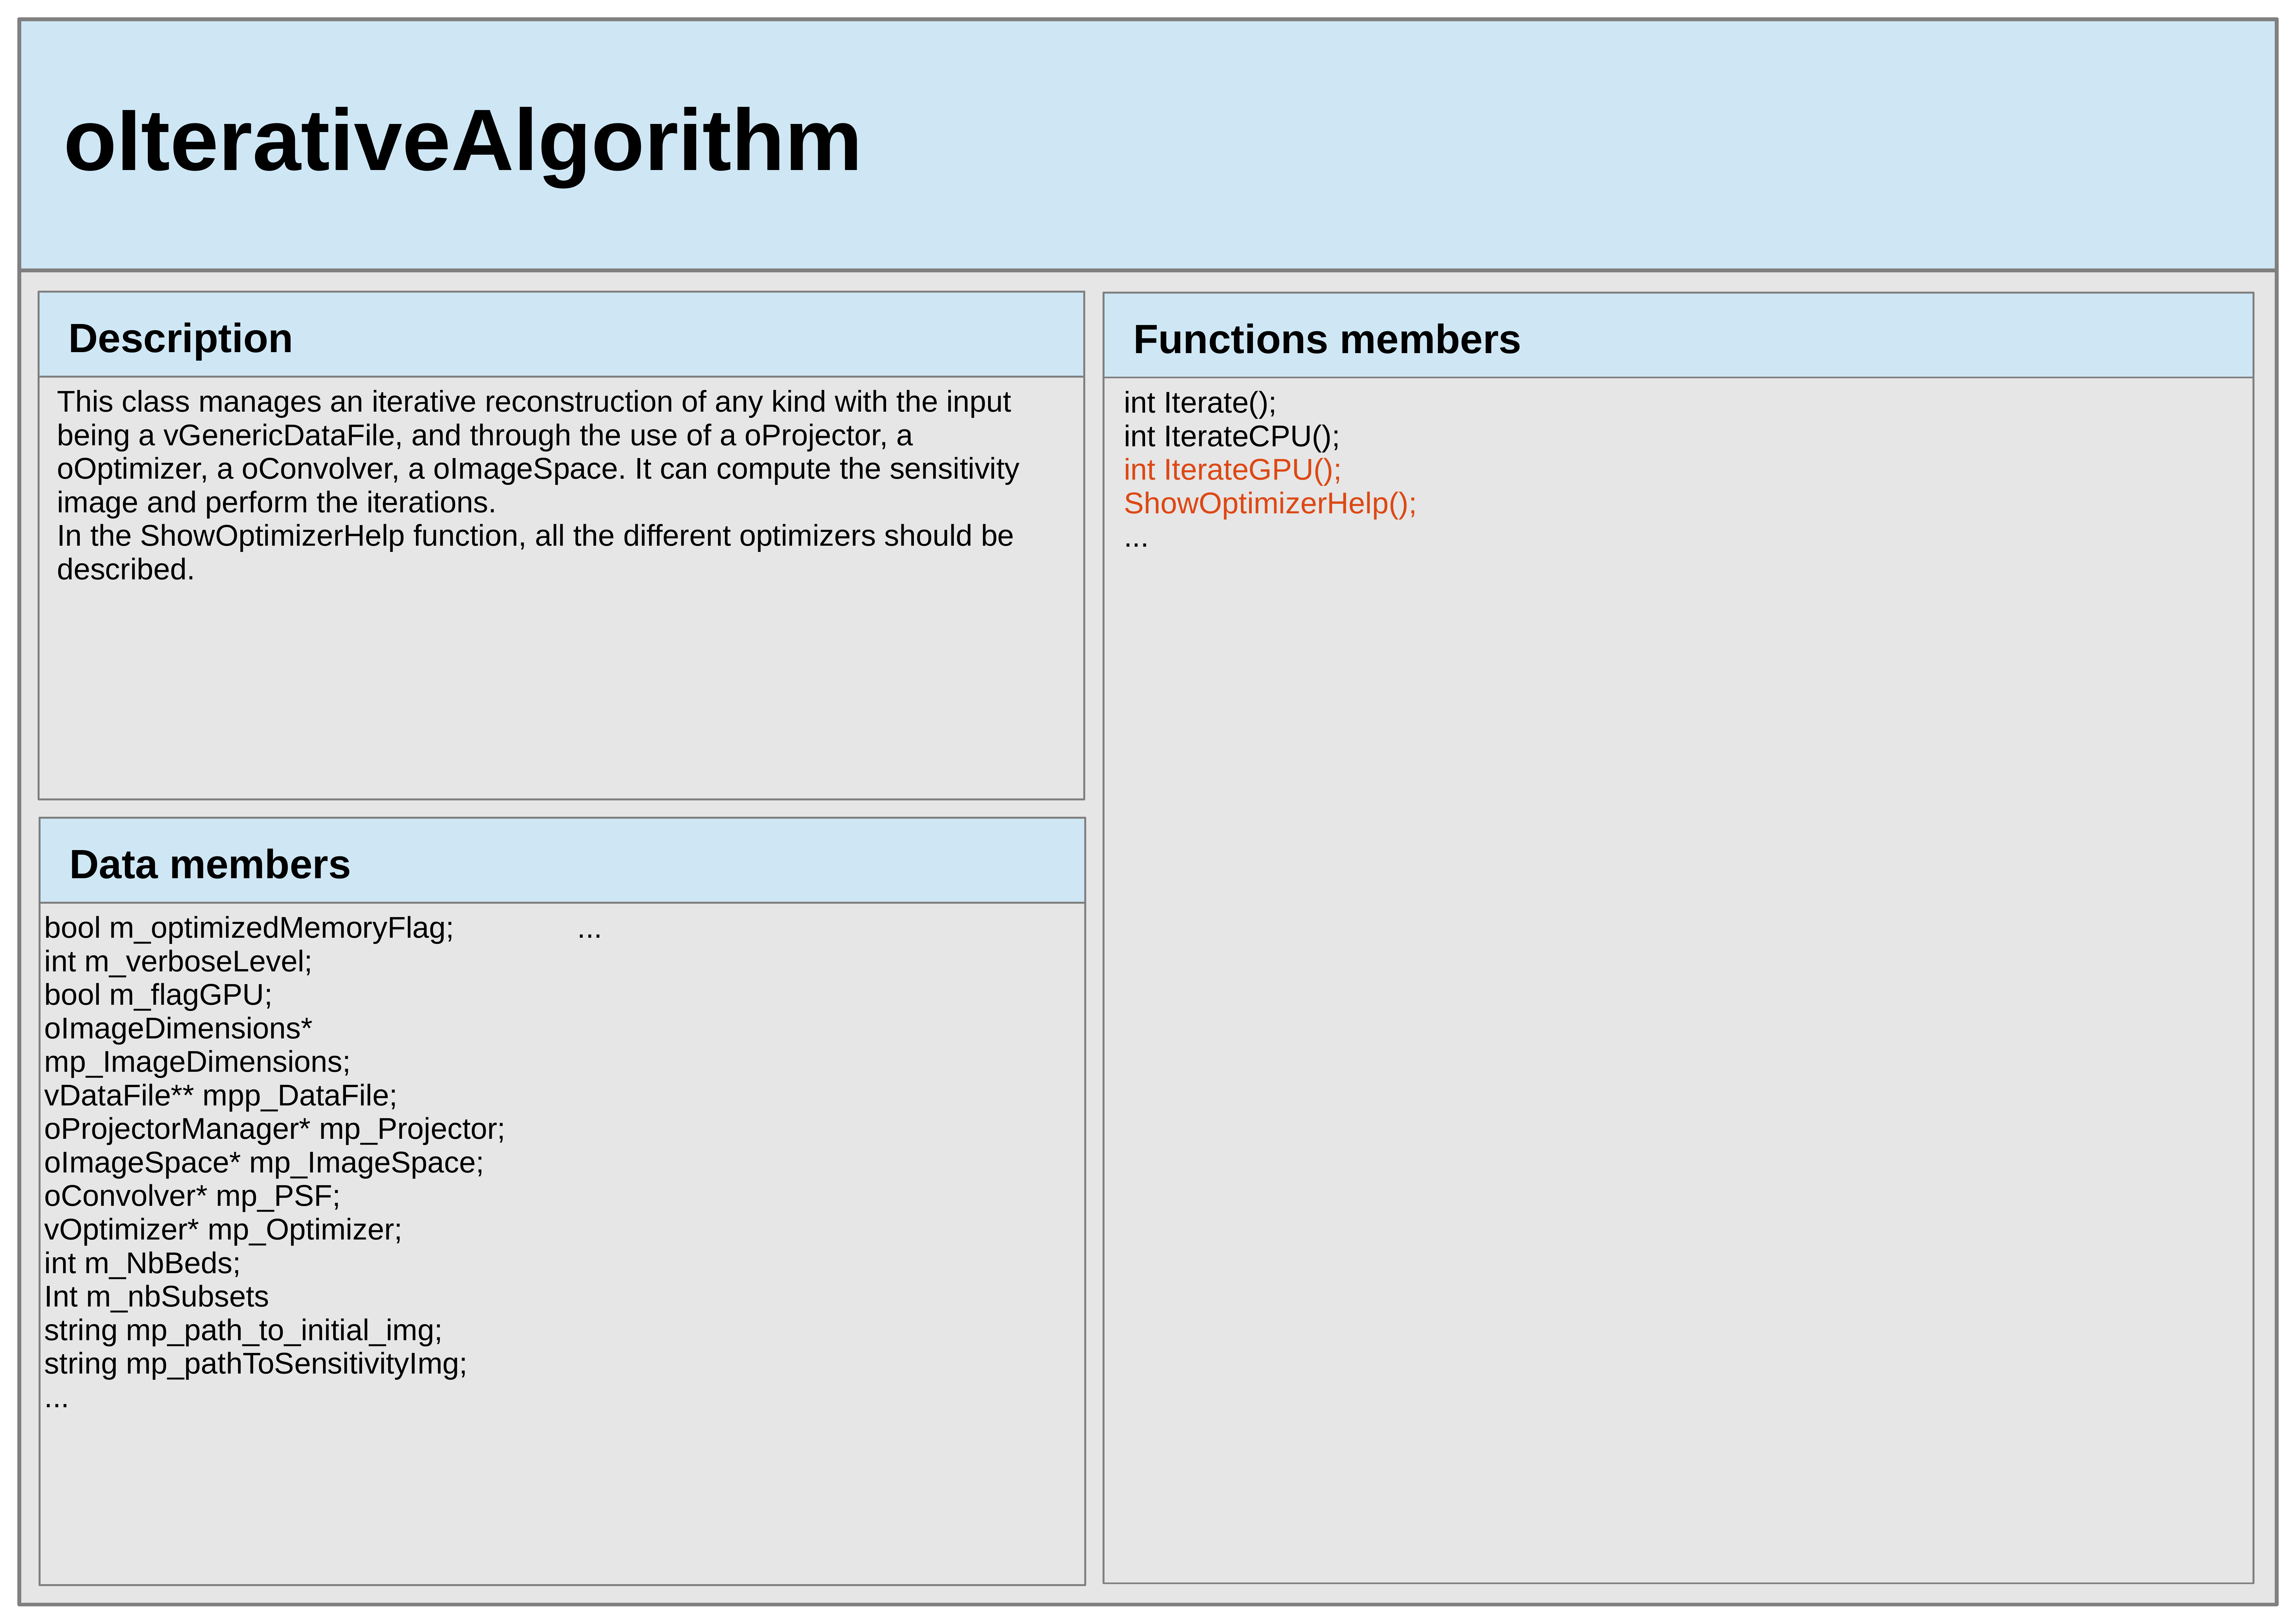

oIterativeAlgorithm
Description
Functions members
This class manages an iterative reconstruction of any kind with the input being a vGenericDataFile, and through the use of a oProjector, a oOptimizer, a oConvolver, a oImageSpace. It can compute the sensitivity image and perform the iterations.
In the ShowOptimizerHelp function, all the different optimizers should be described.
int Iterate();
int IterateCPU();
int IterateGPU();
ShowOptimizerHelp();
...
Data members
bool m_optimizedMemoryFlag;
int m_verboseLevel;
bool m_flagGPU;
oImageDimensions* mp_ImageDimensions;
vDataFile** mpp_DataFile;
oProjectorManager* mp_Projector;
oImageSpace* mp_ImageSpace;
oConvolver* mp_PSF;
vOptimizer* mp_Optimizer;
int m_NbBeds;
Int m_nbSubsets
string mp_path_to_initial_img;
string mp_pathToSensitivityImg;
...
...